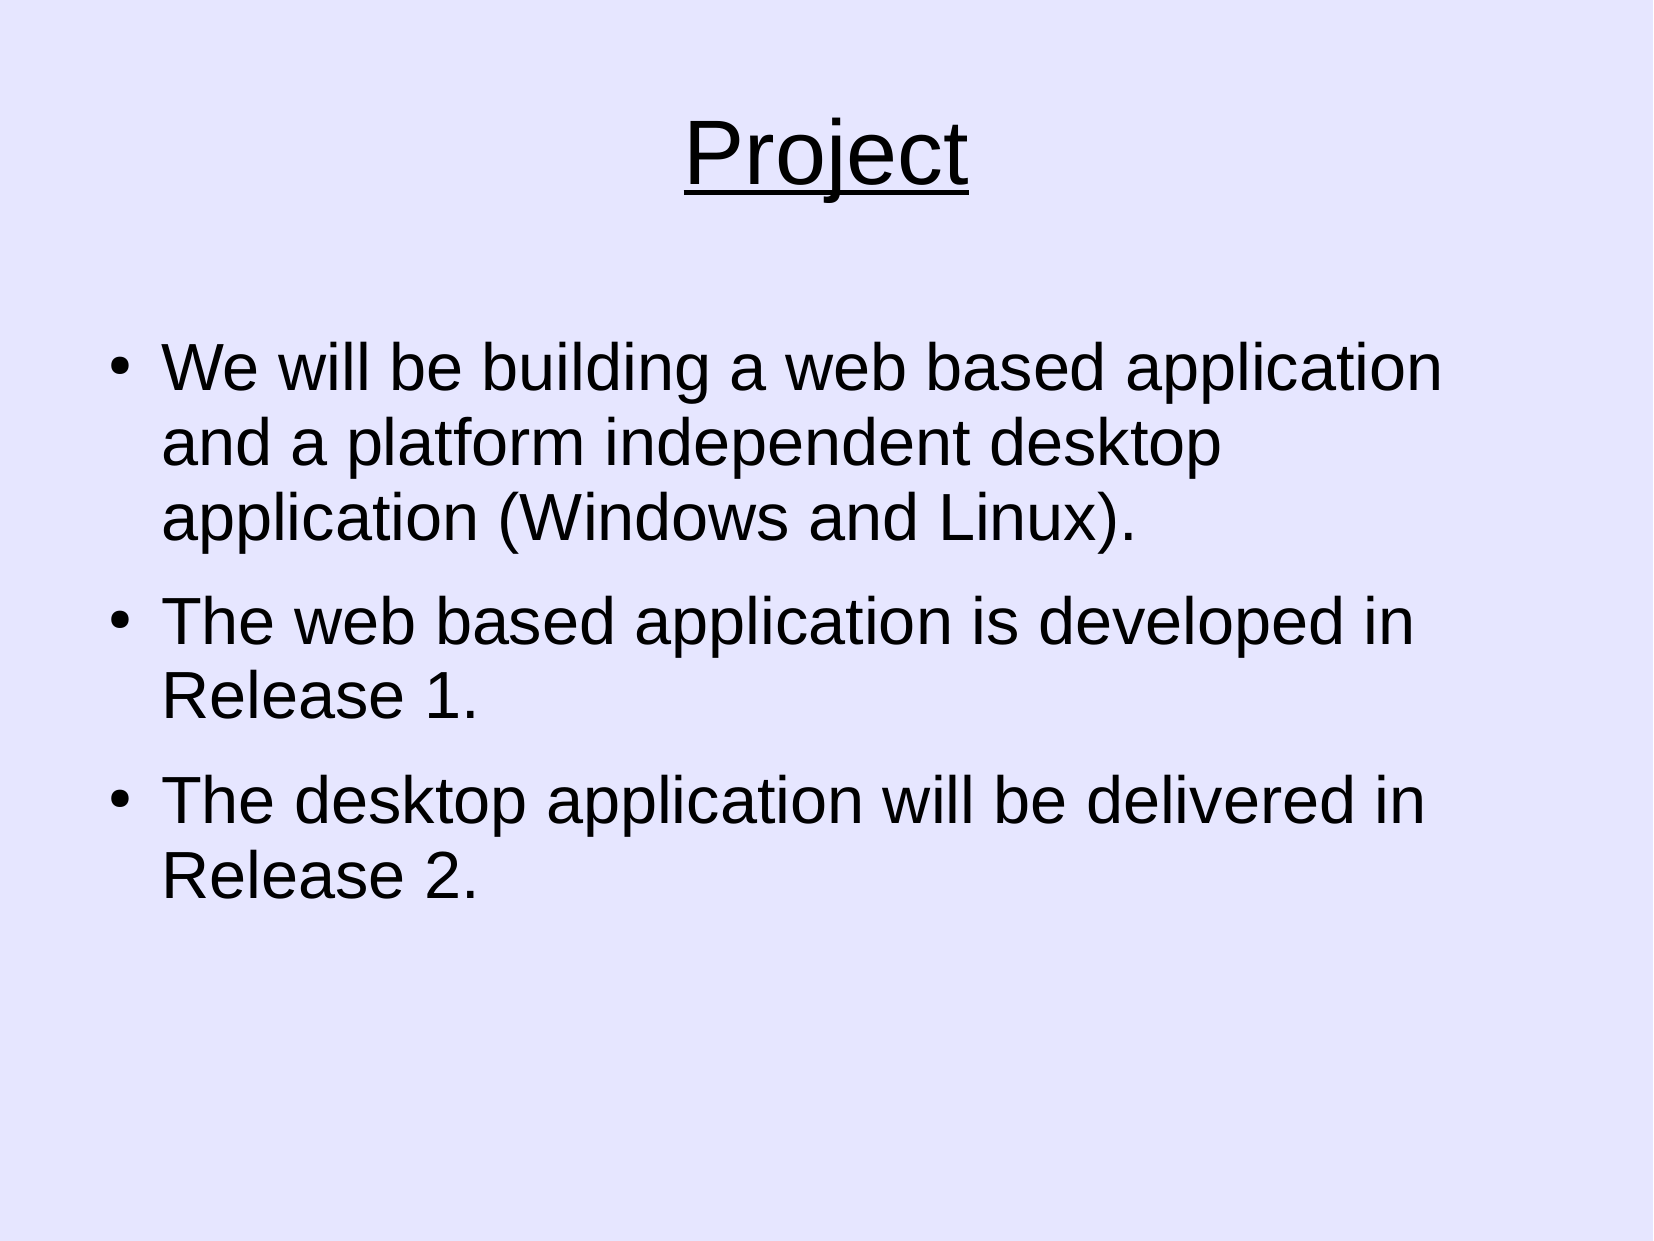

# Project
We will be building a web based application and a platform independent desktop application (Windows and Linux).
The web based application is developed in Release 1.
The desktop application will be delivered in Release 2.